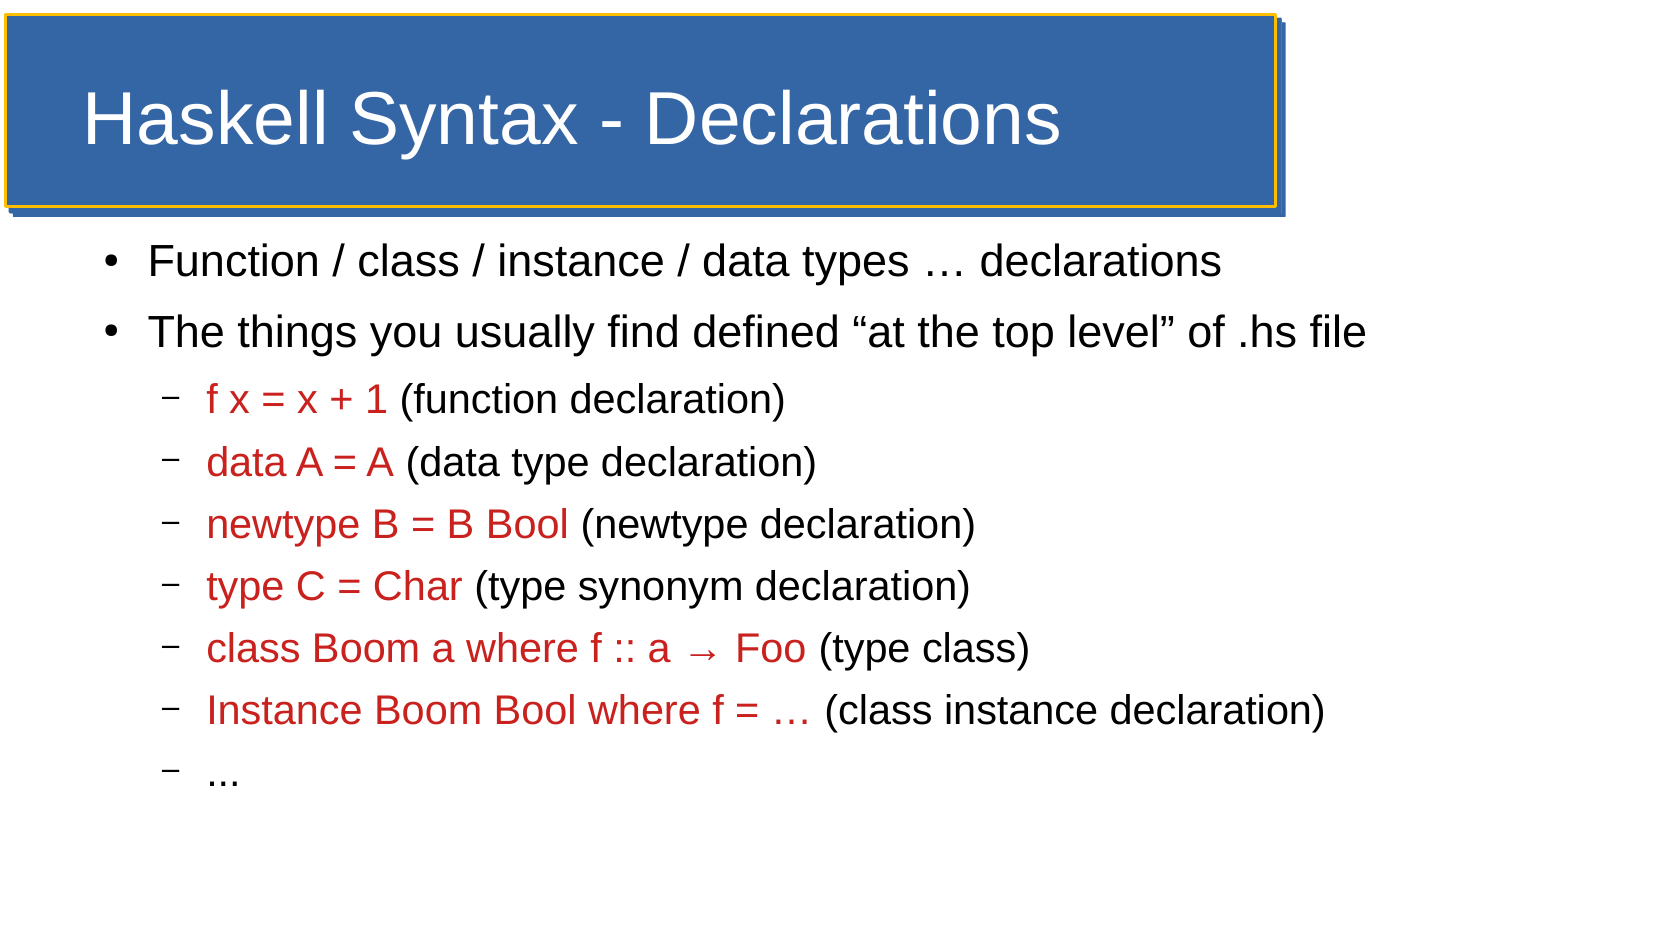

# Haskell Syntax - Declarations
Function / class / instance / data types … declarations
The things you usually find defined “at the top level” of .hs file
f x = x + 1 (function declaration)
data A = A (data type declaration)
newtype B = B Bool (newtype declaration)
type C = Char (type synonym declaration)
class Boom a where f :: a → Foo (type class)
Instance Boom Bool where f = … (class instance declaration)
...